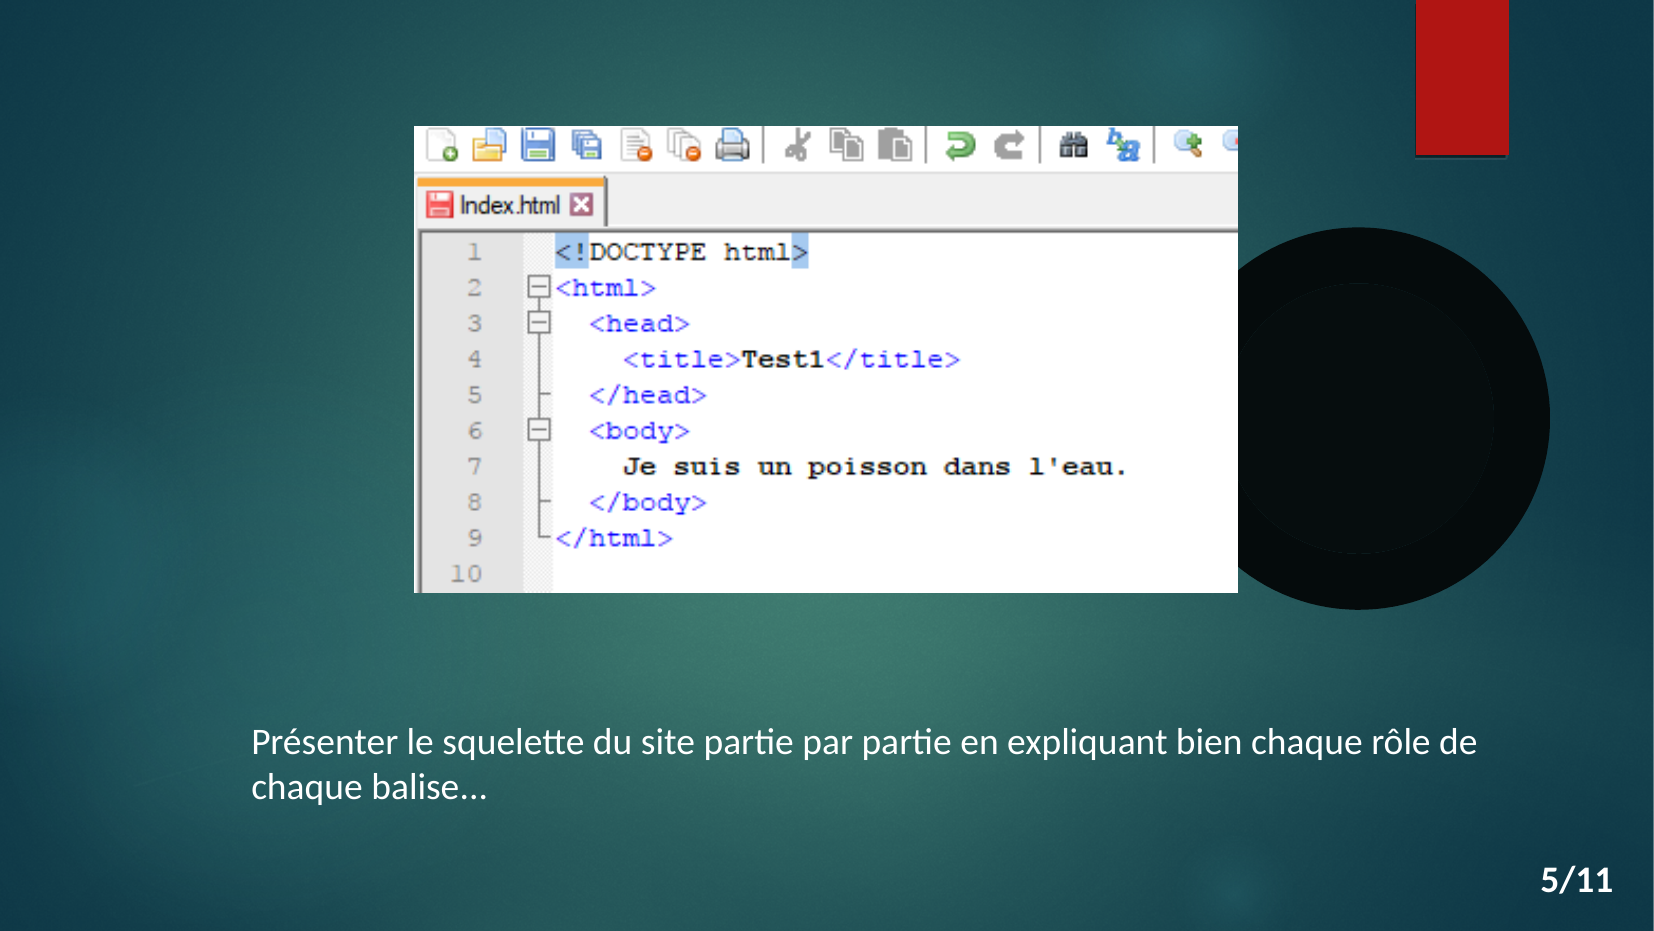

Présenter le squelette du site partie par partie en expliquant bien chaque rôle de chaque balise...
5/11